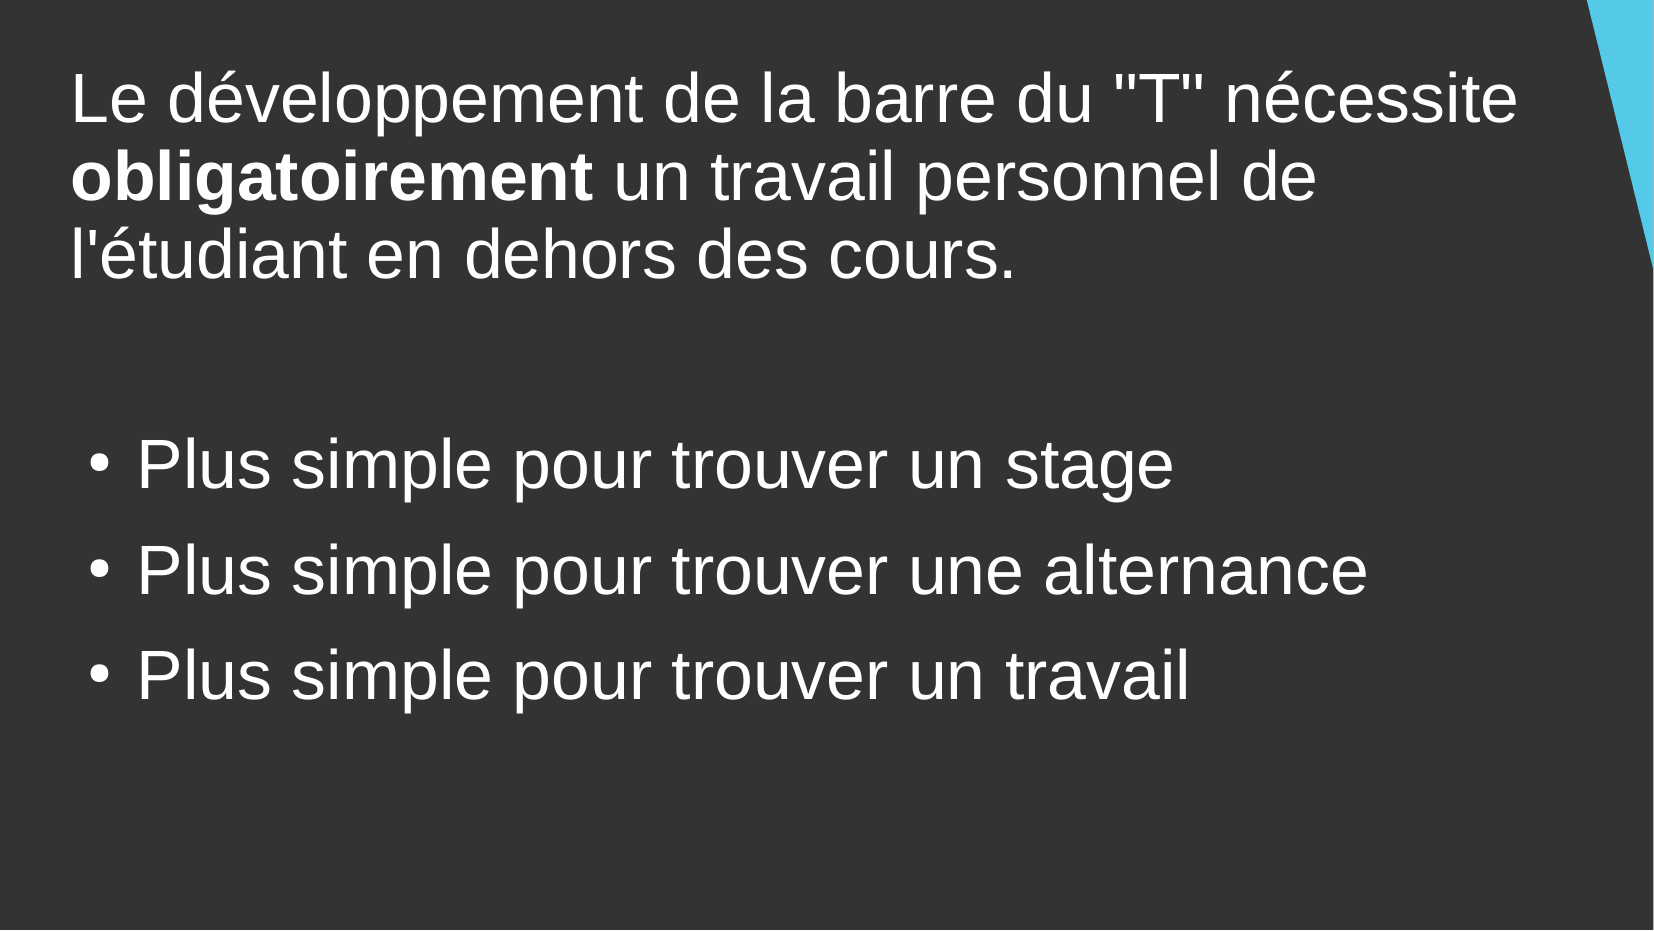

# Le développement de la barre du "T" nécessite obligatoirement un travail personnel de l'étudiant en dehors des cours.
Plus simple pour trouver un stage
Plus simple pour trouver une alternance
Plus simple pour trouver un travail